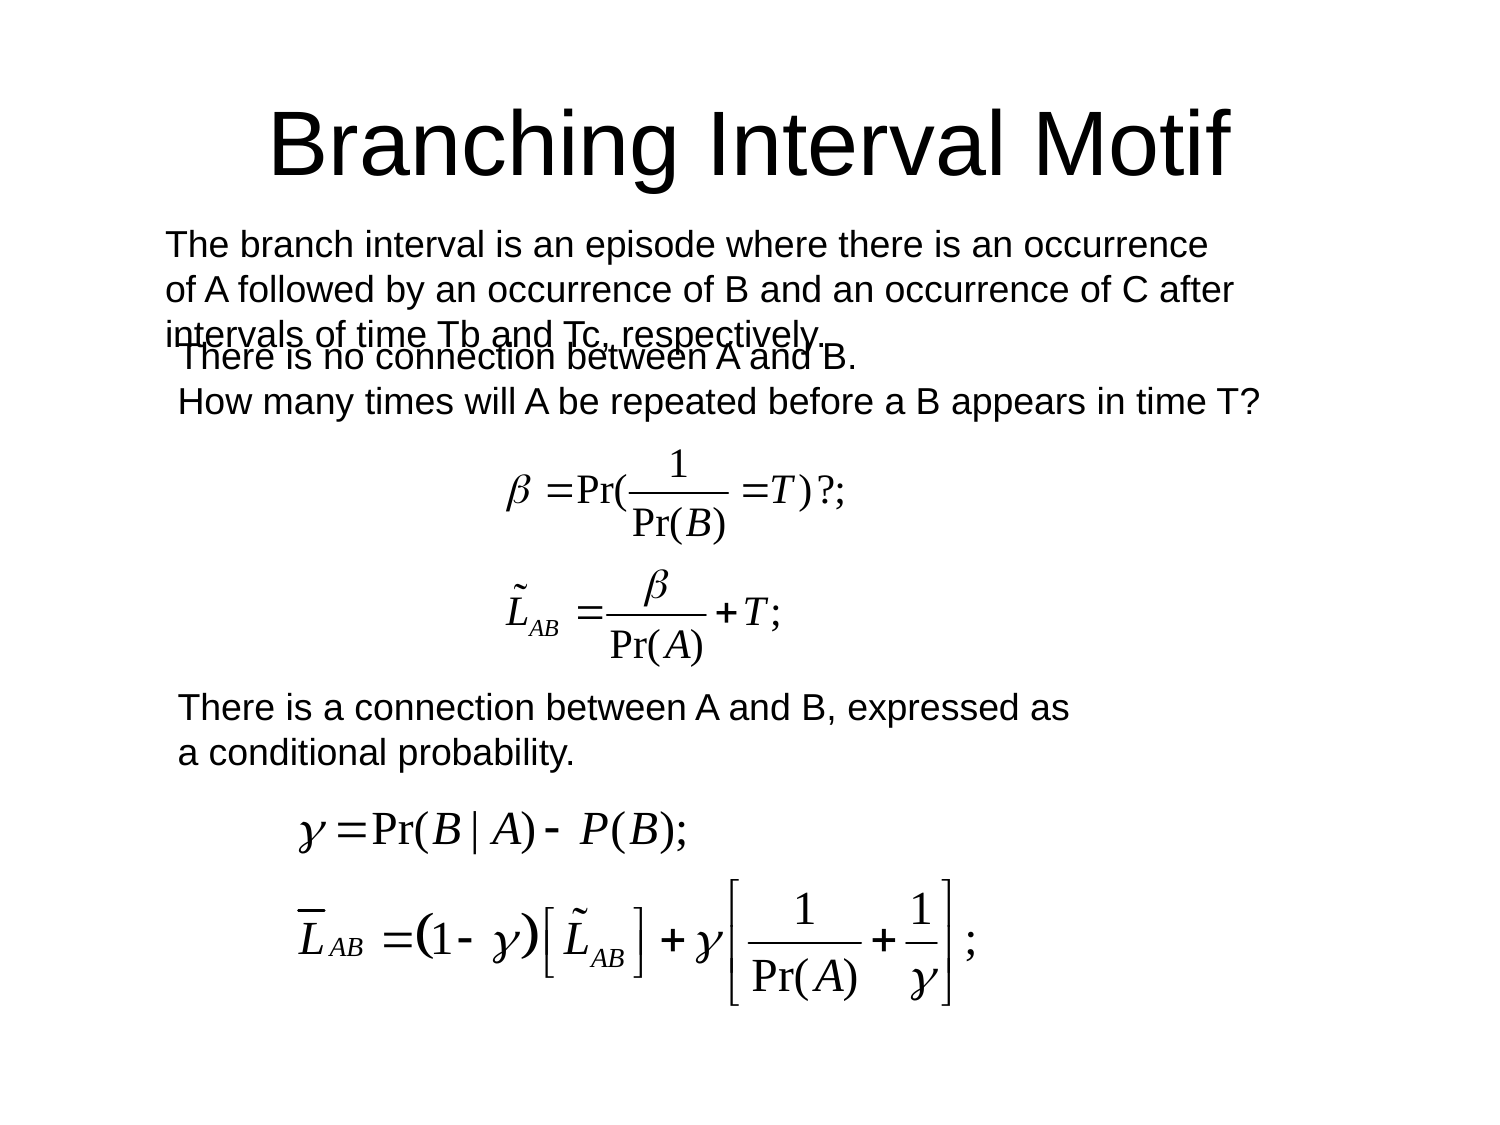

Branching Interval Motif
The branch interval is an episode where there is an occurrence of A followed by an occurrence of B and an occurrence of C after intervals of time Tb and Tc, respectively.
There is no connection between A and B.
How many times will A be repeated before a B appears in time T?
There is a connection between A and B, expressed as a conditional probability.